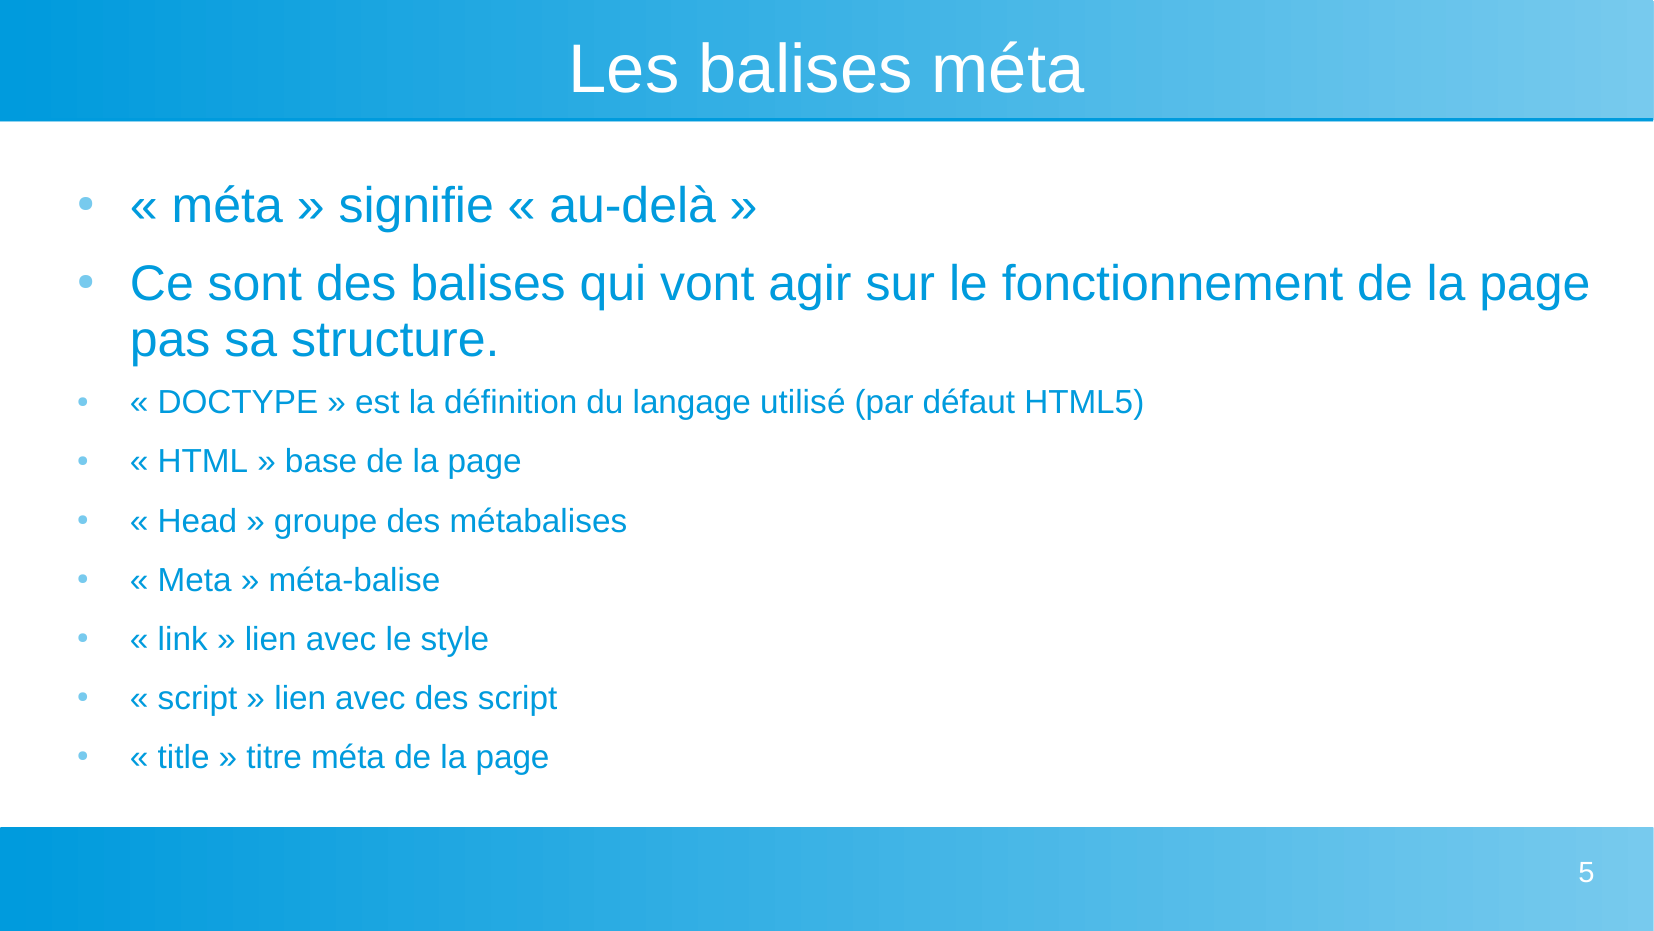

# Les balises méta
« méta » signifie « au-delà »
Ce sont des balises qui vont agir sur le fonctionnement de la page pas sa structure.
« DOCTYPE » est la définition du langage utilisé (par défaut HTML5)
« HTML » base de la page
« Head » groupe des métabalises
« Meta » méta-balise
« link » lien avec le style
« script » lien avec des script
« title » titre méta de la page
5